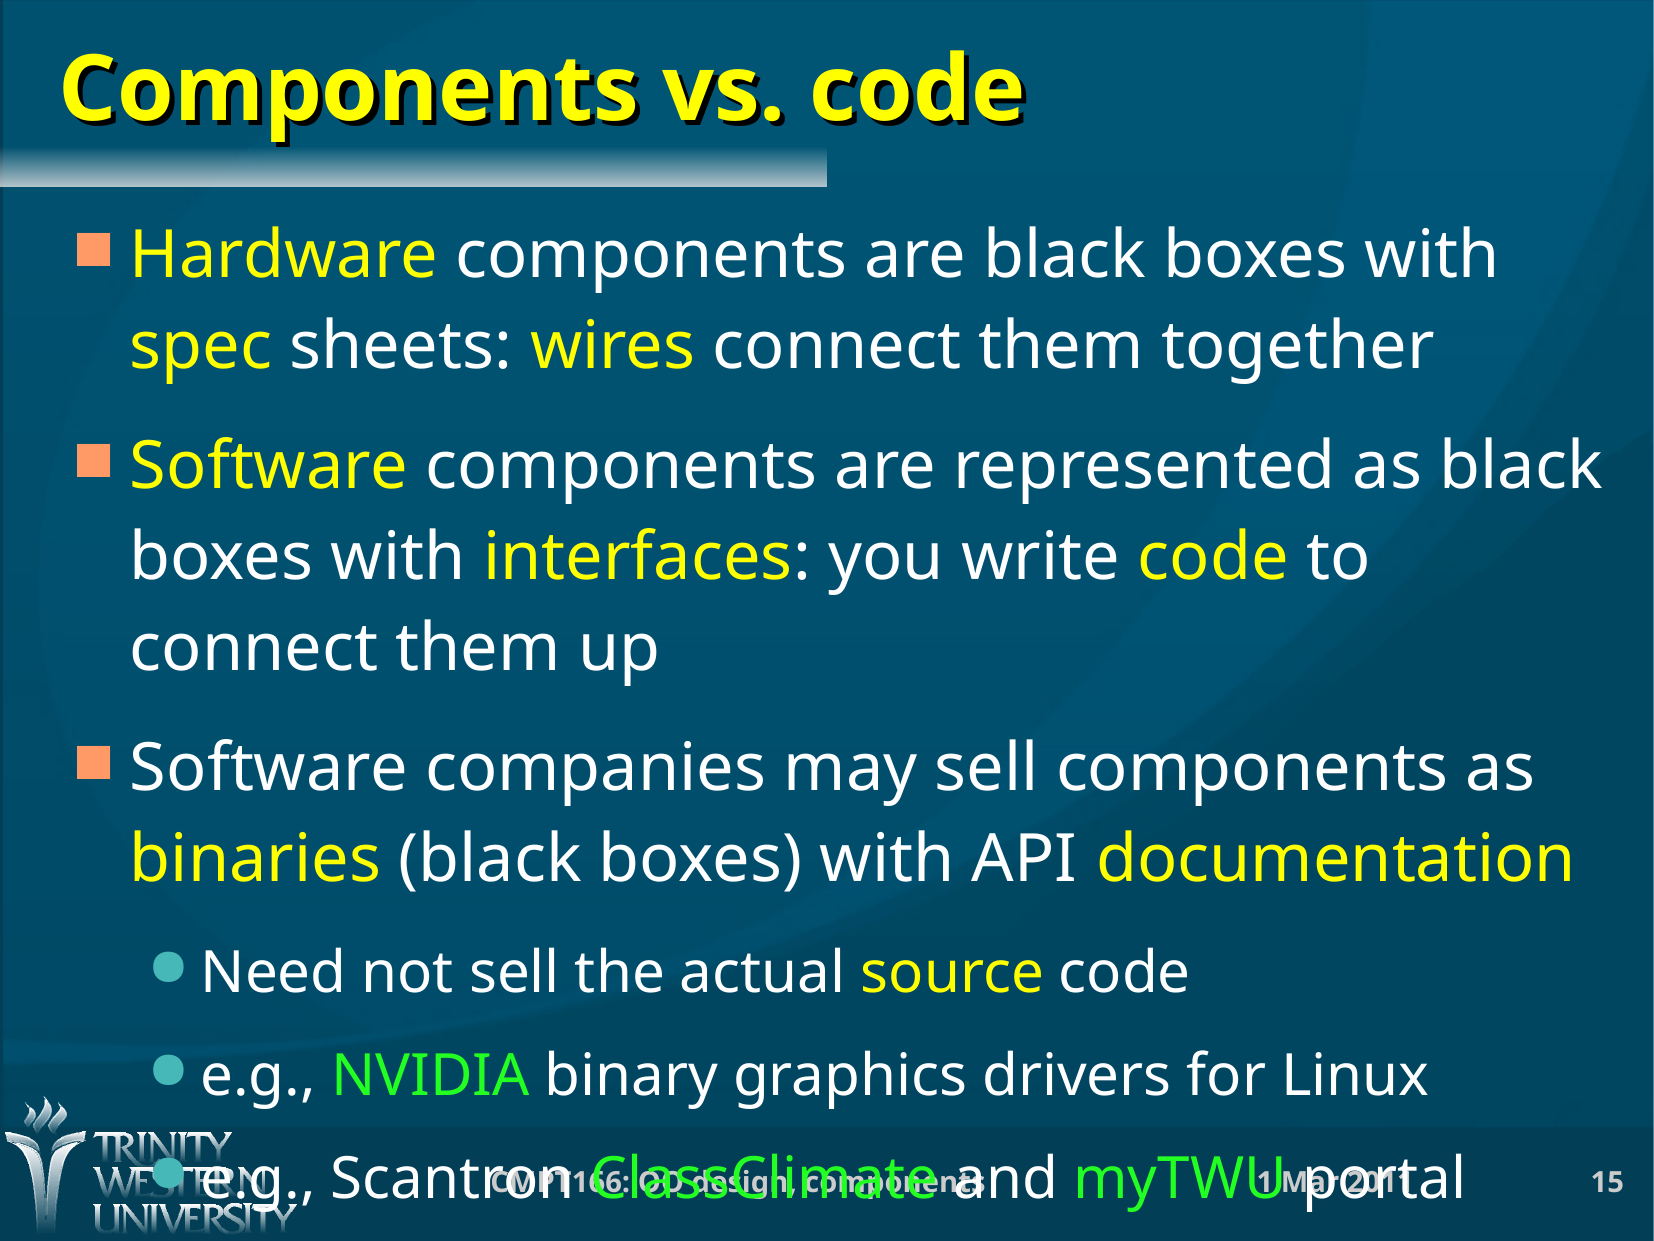

# Components vs. code
Hardware components are black boxes with spec sheets: wires connect them together
Software components are represented as black boxes with interfaces: you write code to connect them up
Software companies may sell components as binaries (black boxes) with API documentation
Need not sell the actual source code
e.g., NVIDIA binary graphics drivers for Linux
e.g., Scantron ClassClimate and myTWU portal
CMPT166: OO design, components
1 Mar 2011
15